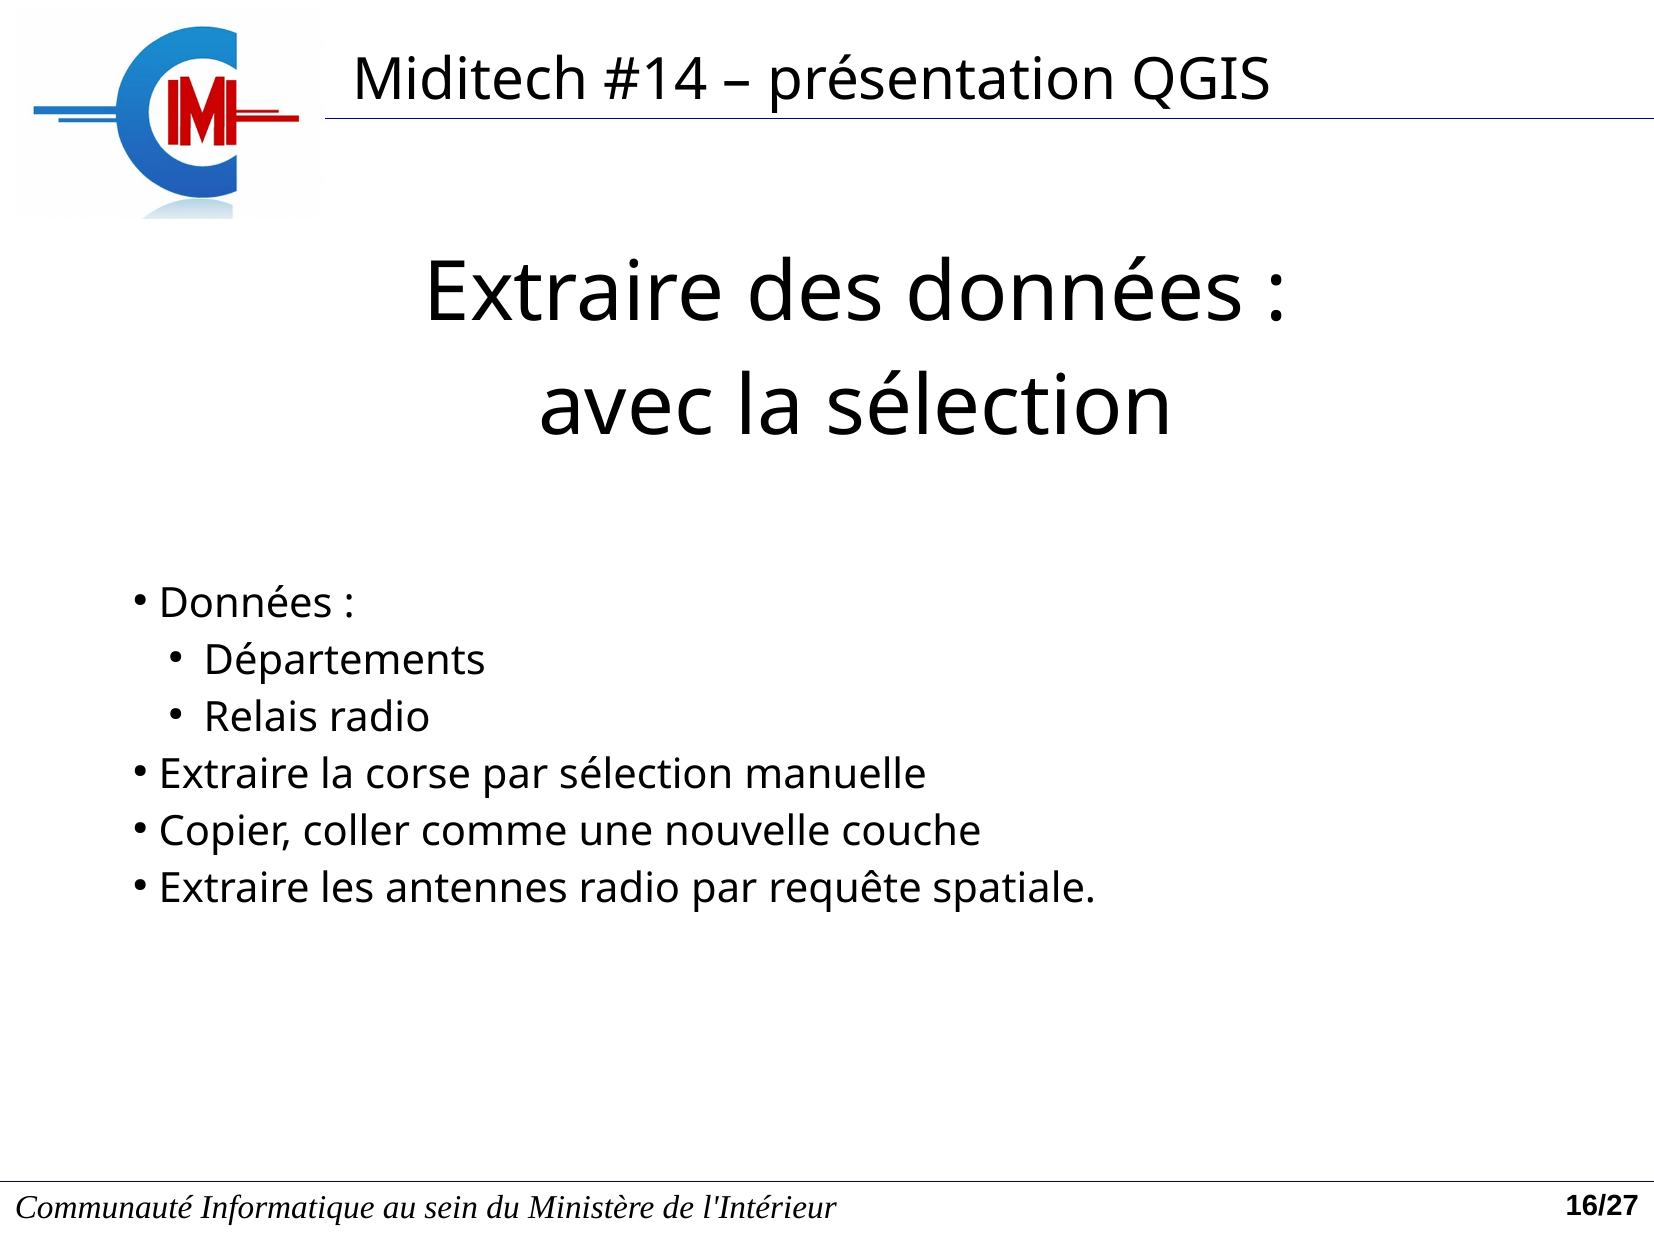

Miditech #14 – présentation QGIS
Extraire des données :
avec la sélection
 Données :
Départements
Relais radio
 Extraire la corse par sélection manuelle
 Copier, coller comme une nouvelle couche
 Extraire les antennes radio par requête spatiale.